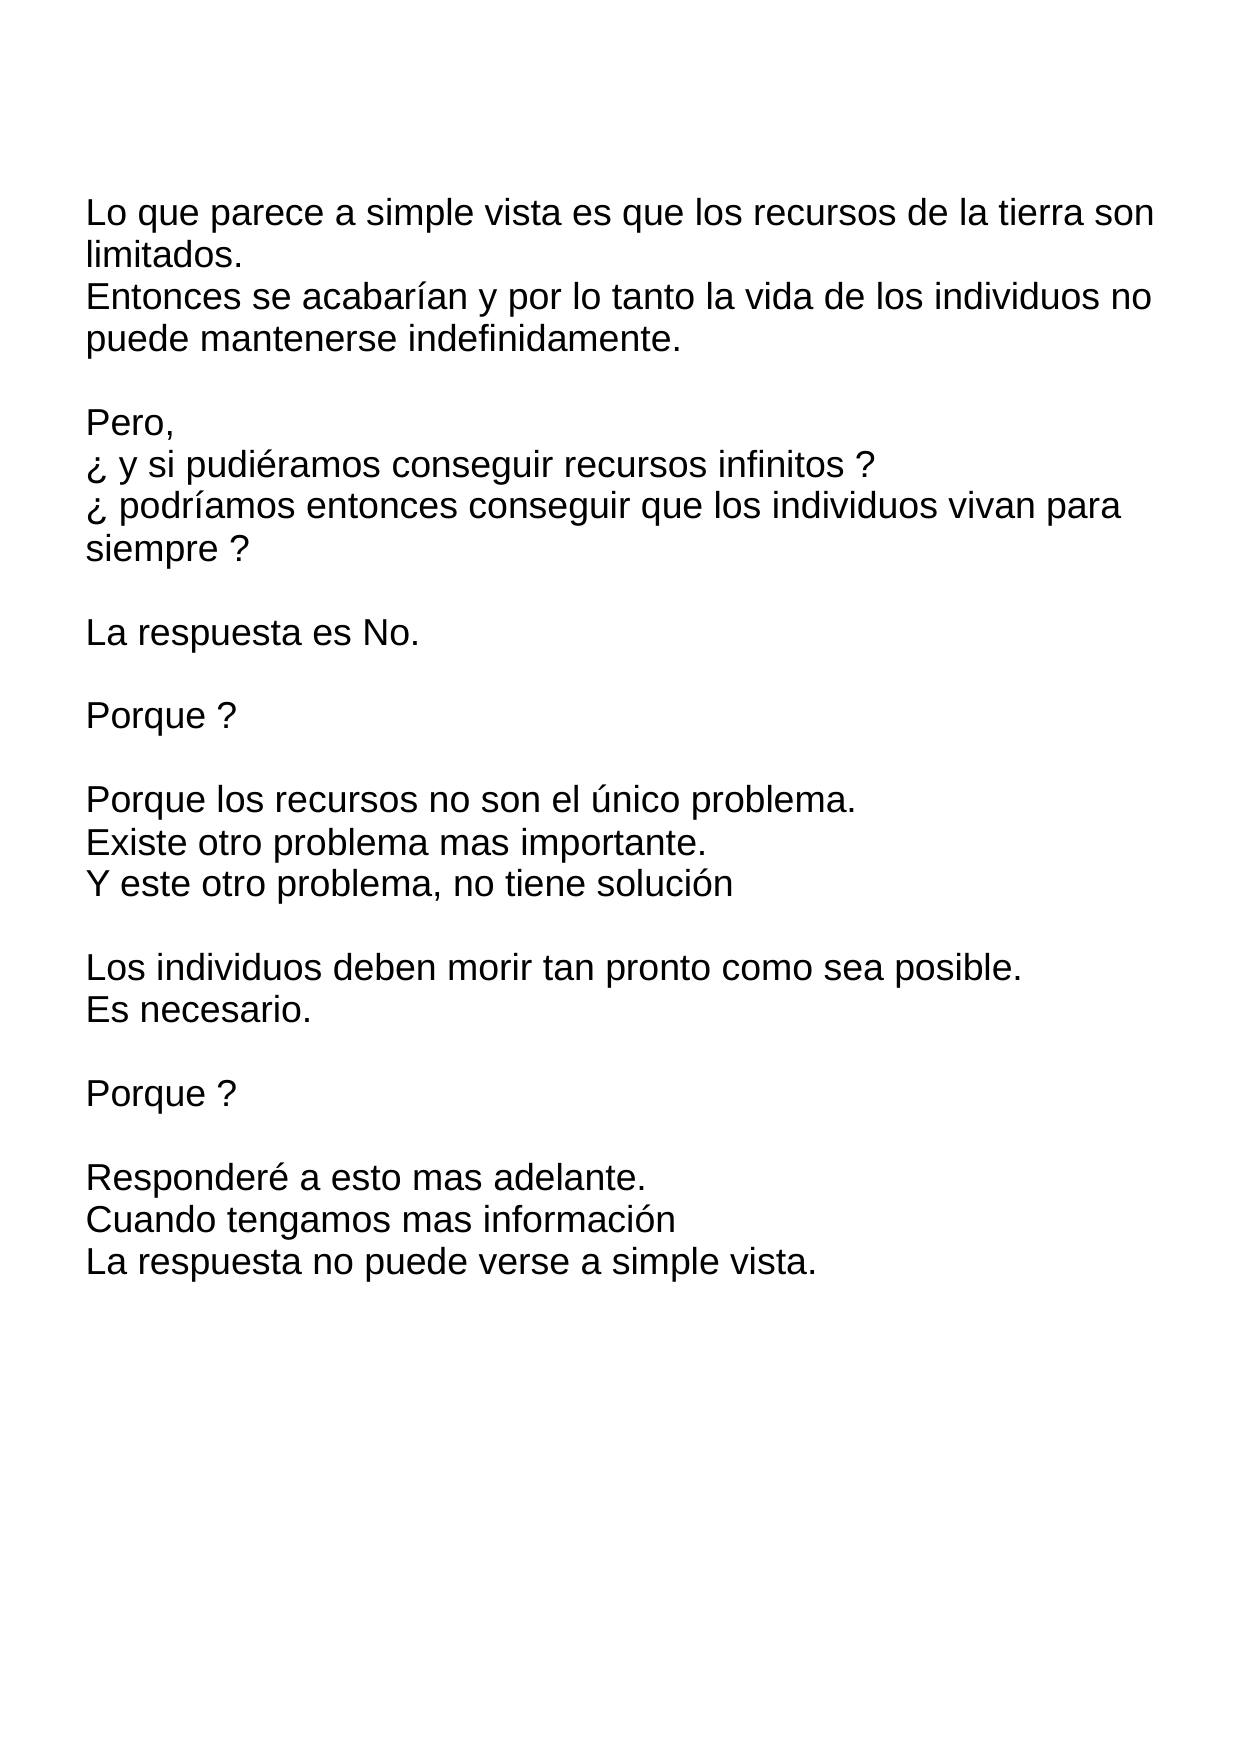

Lo que parece a simple vista es que los recursos de la tierra son limitados.
Entonces se acabarían y por lo tanto la vida de los individuos no puede mantenerse indefinidamente.
Pero,
¿ y si pudiéramos conseguir recursos infinitos ?
¿ podríamos entonces conseguir que los individuos vivan para siempre ?
La respuesta es No.
Porque ?
Porque los recursos no son el único problema.
Existe otro problema mas importante.
Y este otro problema, no tiene solución
Los individuos deben morir tan pronto como sea posible.
Es necesario.
Porque ?
Responderé a esto mas adelante.
Cuando tengamos mas información
La respuesta no puede verse a simple vista.